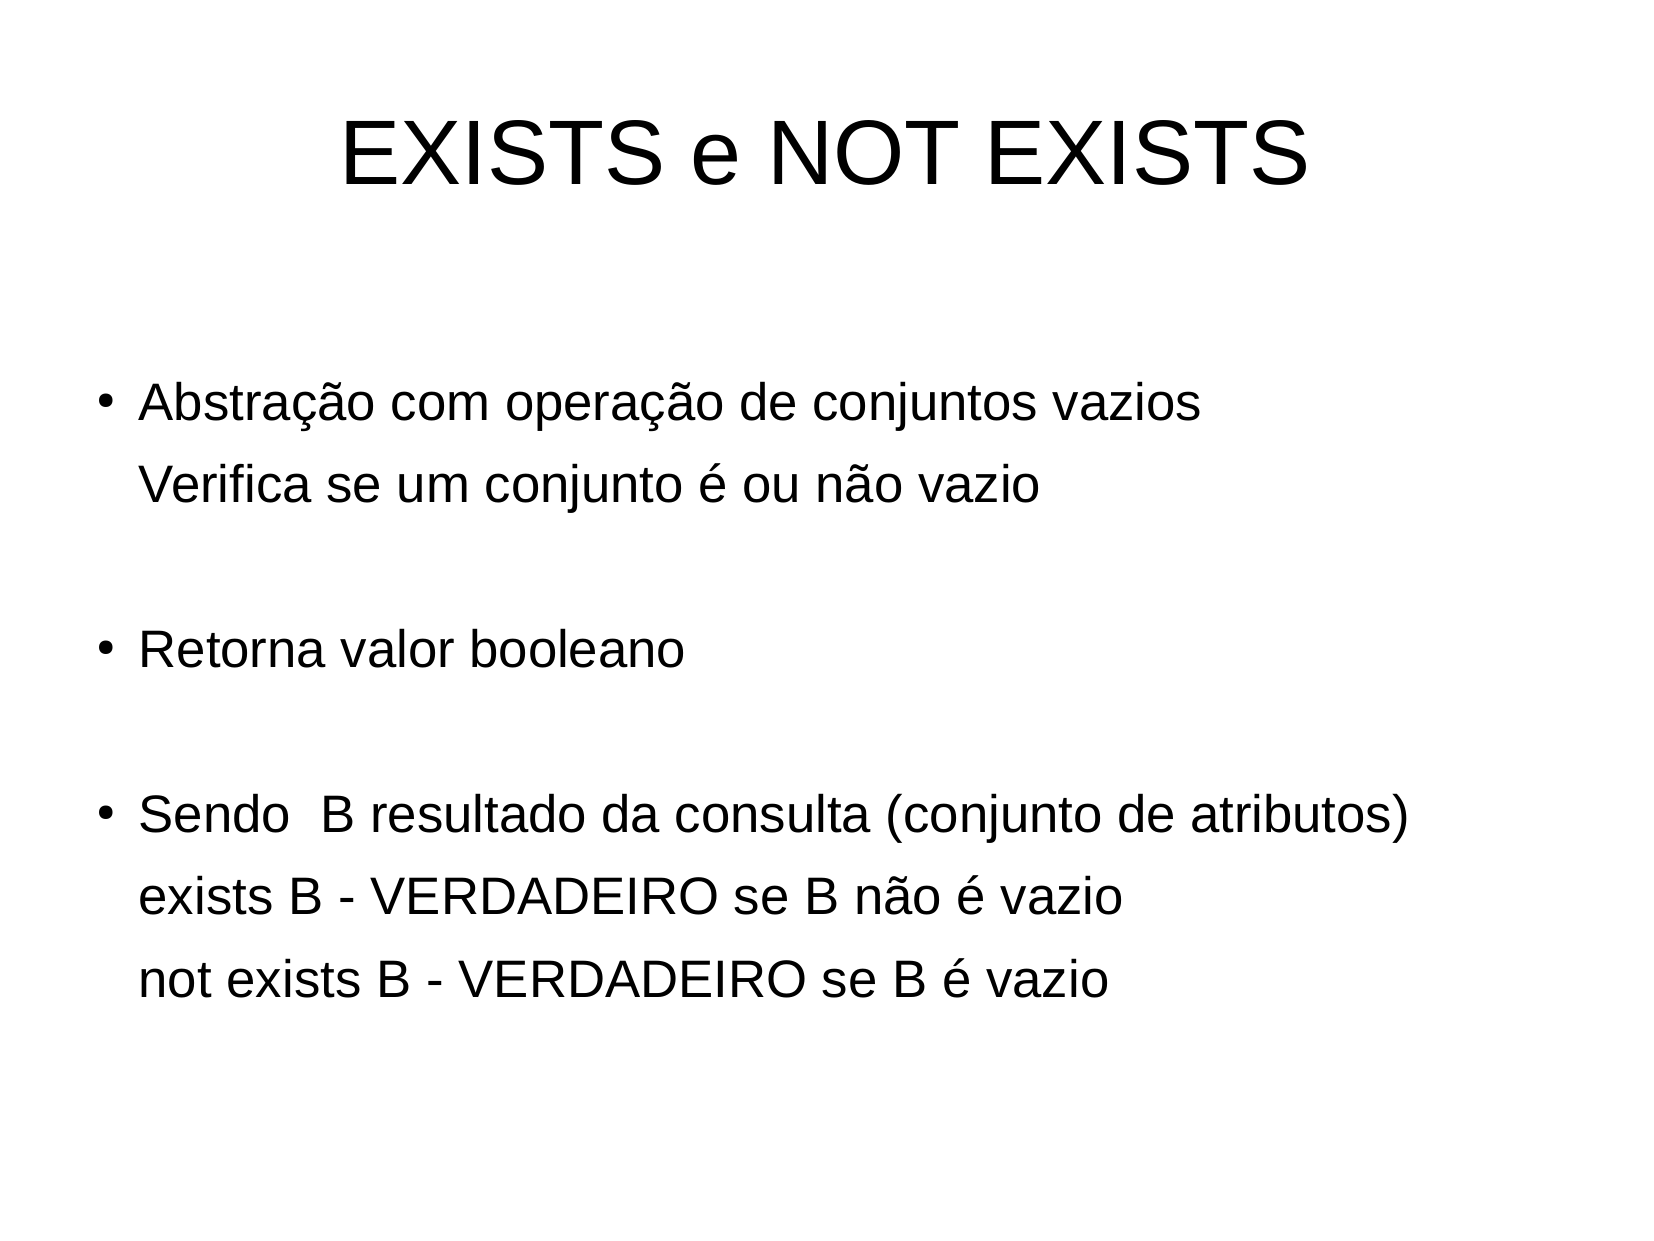

# EXISTS e NOT EXISTS
Abstração com operação de conjuntos vazios
Verifica se um conjunto é ou não vazio
Retorna valor booleano
Sendo B resultado da consulta (conjunto de atributos)
exists B - VERDADEIRO se B não é vazio
not exists B - VERDADEIRO se B é vazio